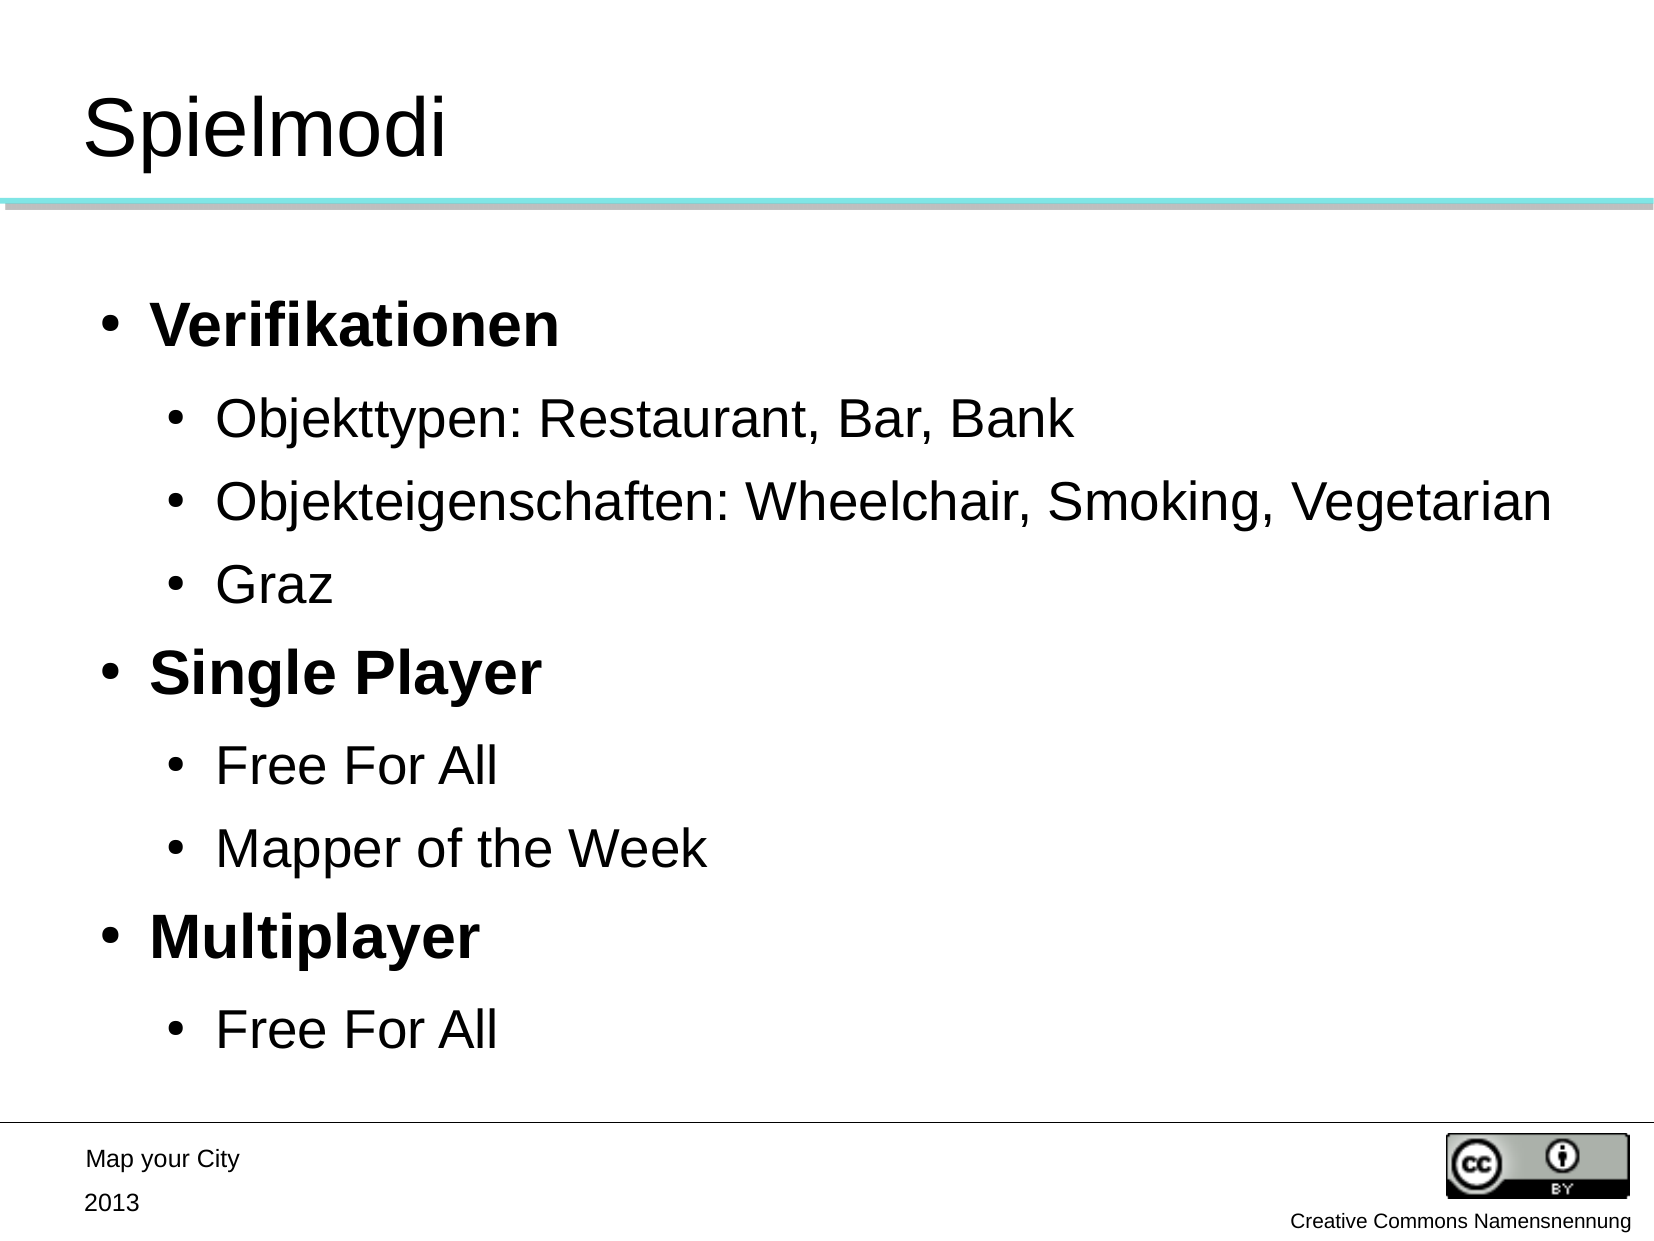

# Spielmodi
Verifikationen
Objekttypen: Restaurant, Bar, Bank
Objekteigenschaften: Wheelchair, Smoking, Vegetarian
Graz
Single Player
Free For All
Mapper of the Week
Multiplayer
Free For All
Map your City
2013
Creative Commons Namensnennung